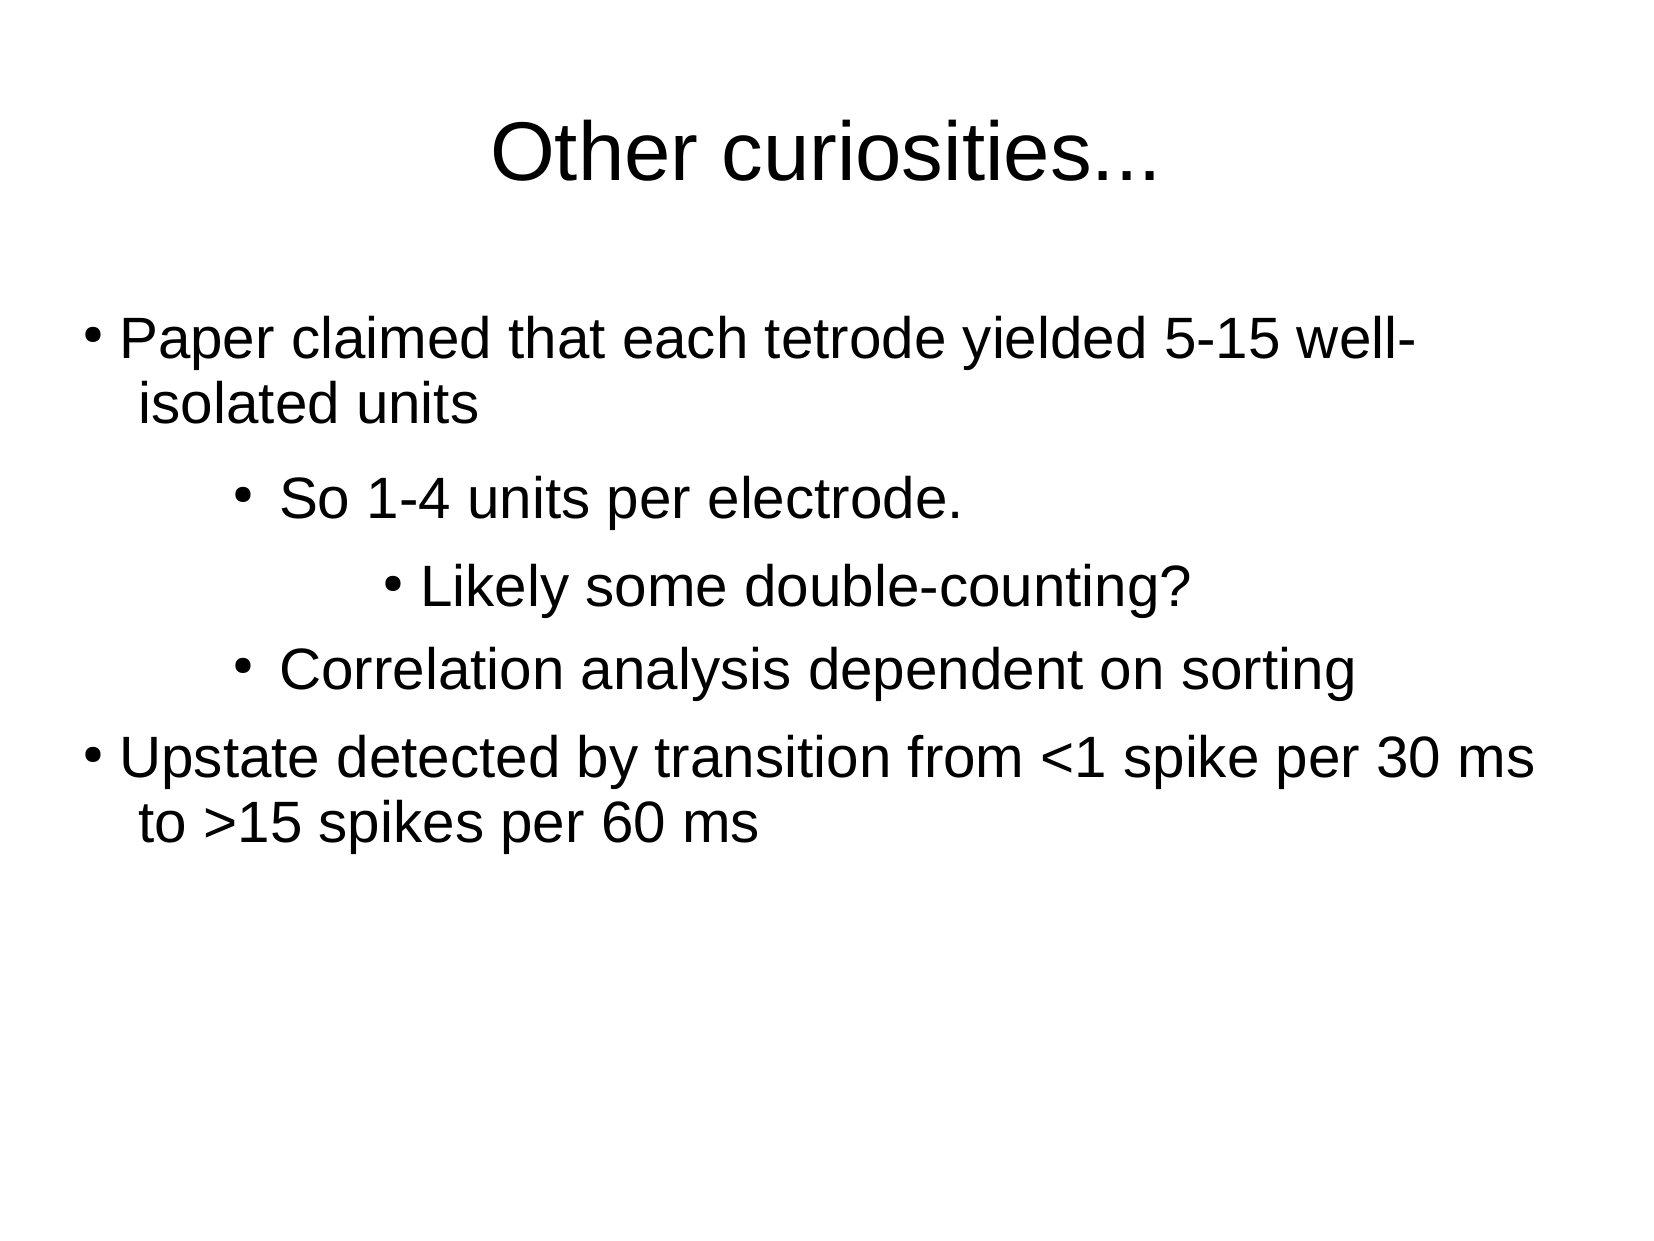

# Other curiosities...
 Paper claimed that each tetrode yielded 5-15 well-isolated units
So 1-4 units per electrode.
Likely some double-counting?
Correlation analysis dependent on sorting
 Upstate detected by transition from <1 spike per 30 ms to >15 spikes per 60 ms